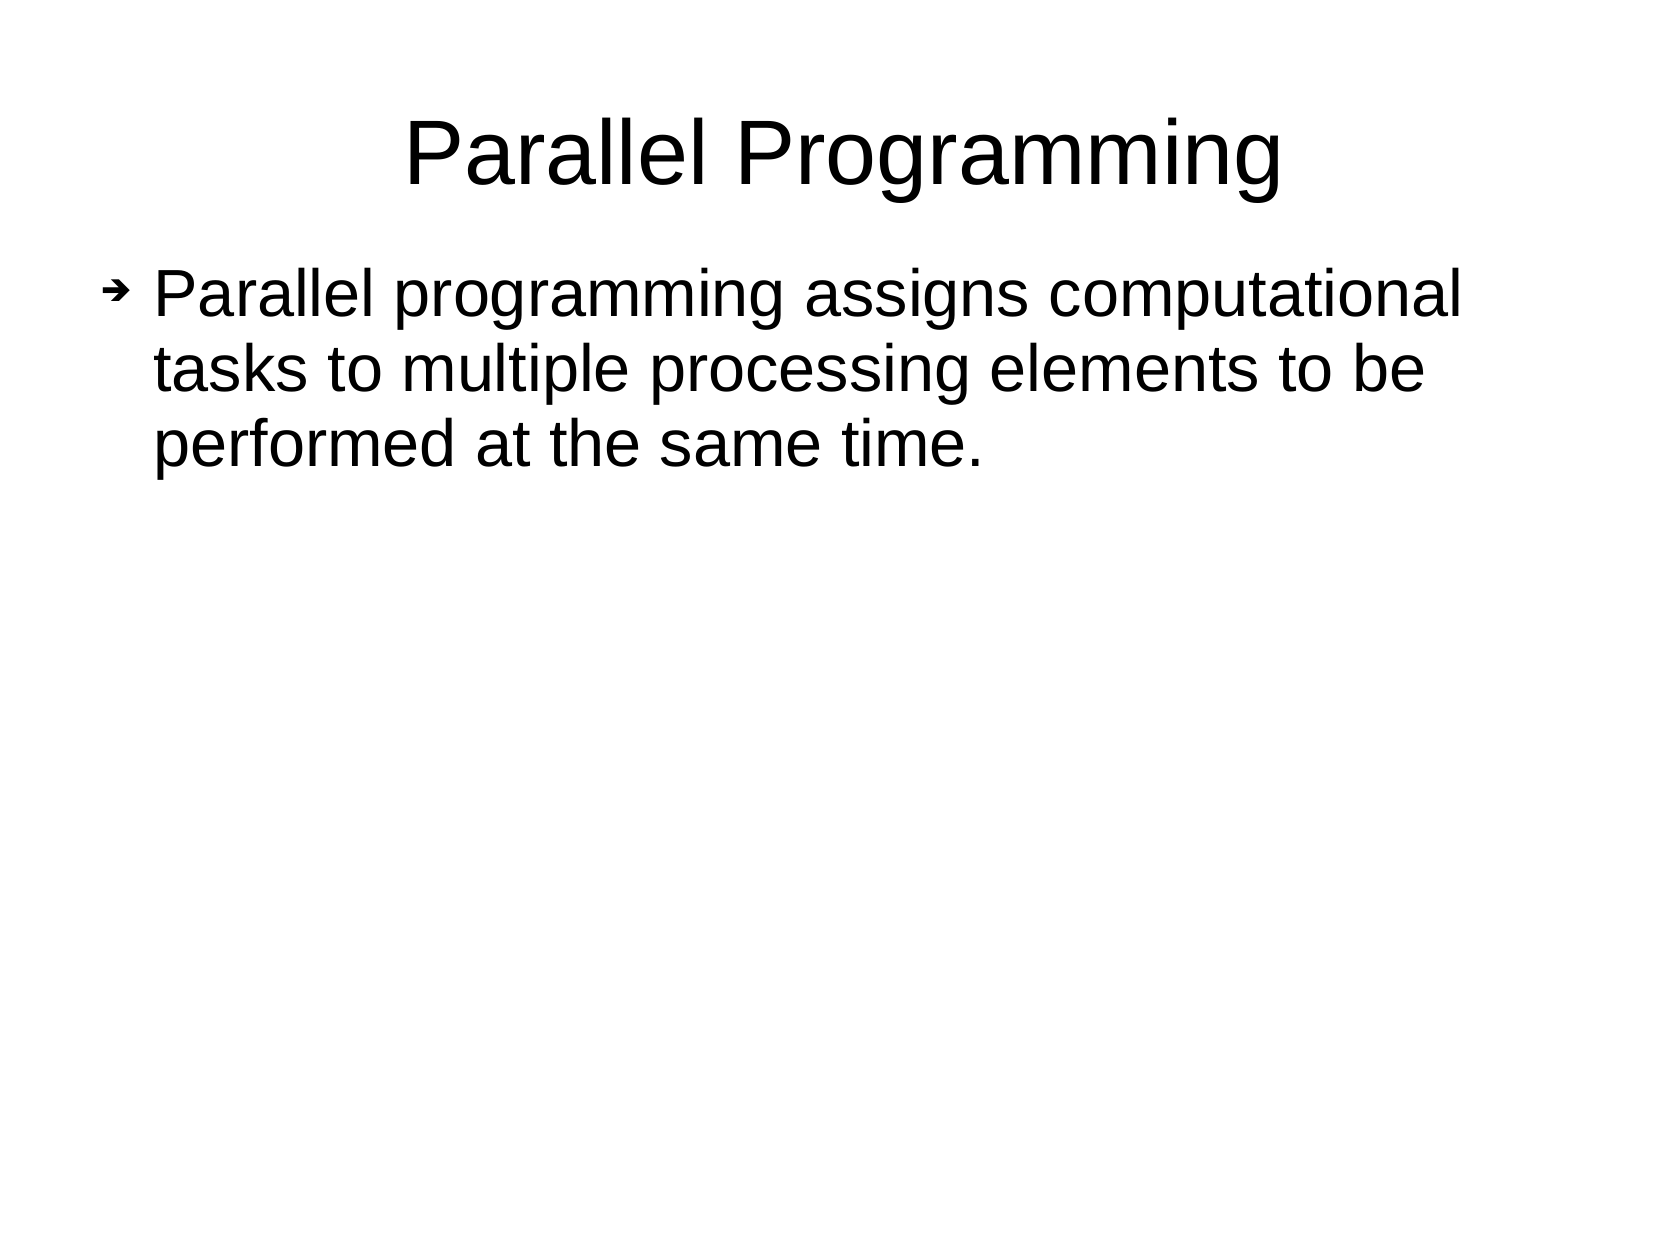

# Parallel Programming
Parallel programming assigns computational tasks to multiple processing elements to be performed at the same time.